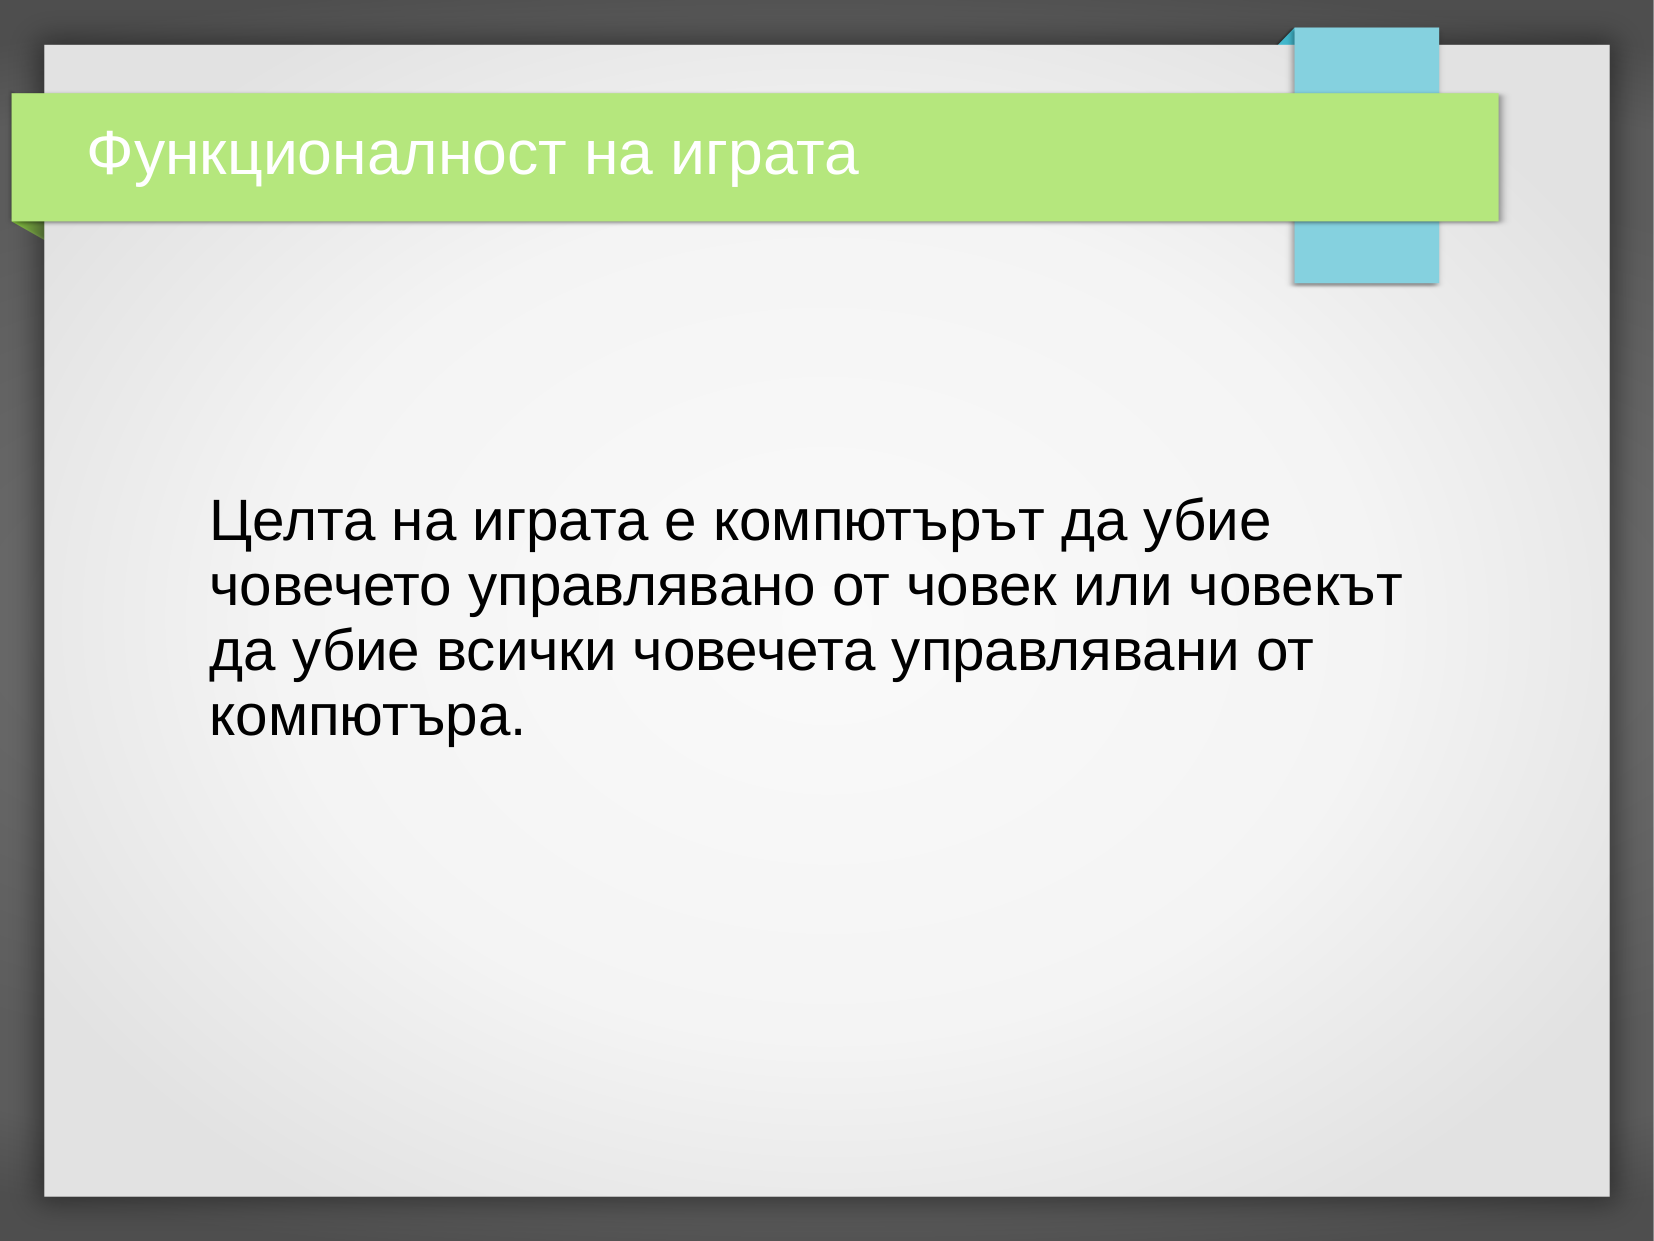

# Функционалност на играта
Целта на играта е компютърът да убие човечето управлявано от човек или човекът да убие всички човечета управлявани от компютъра.